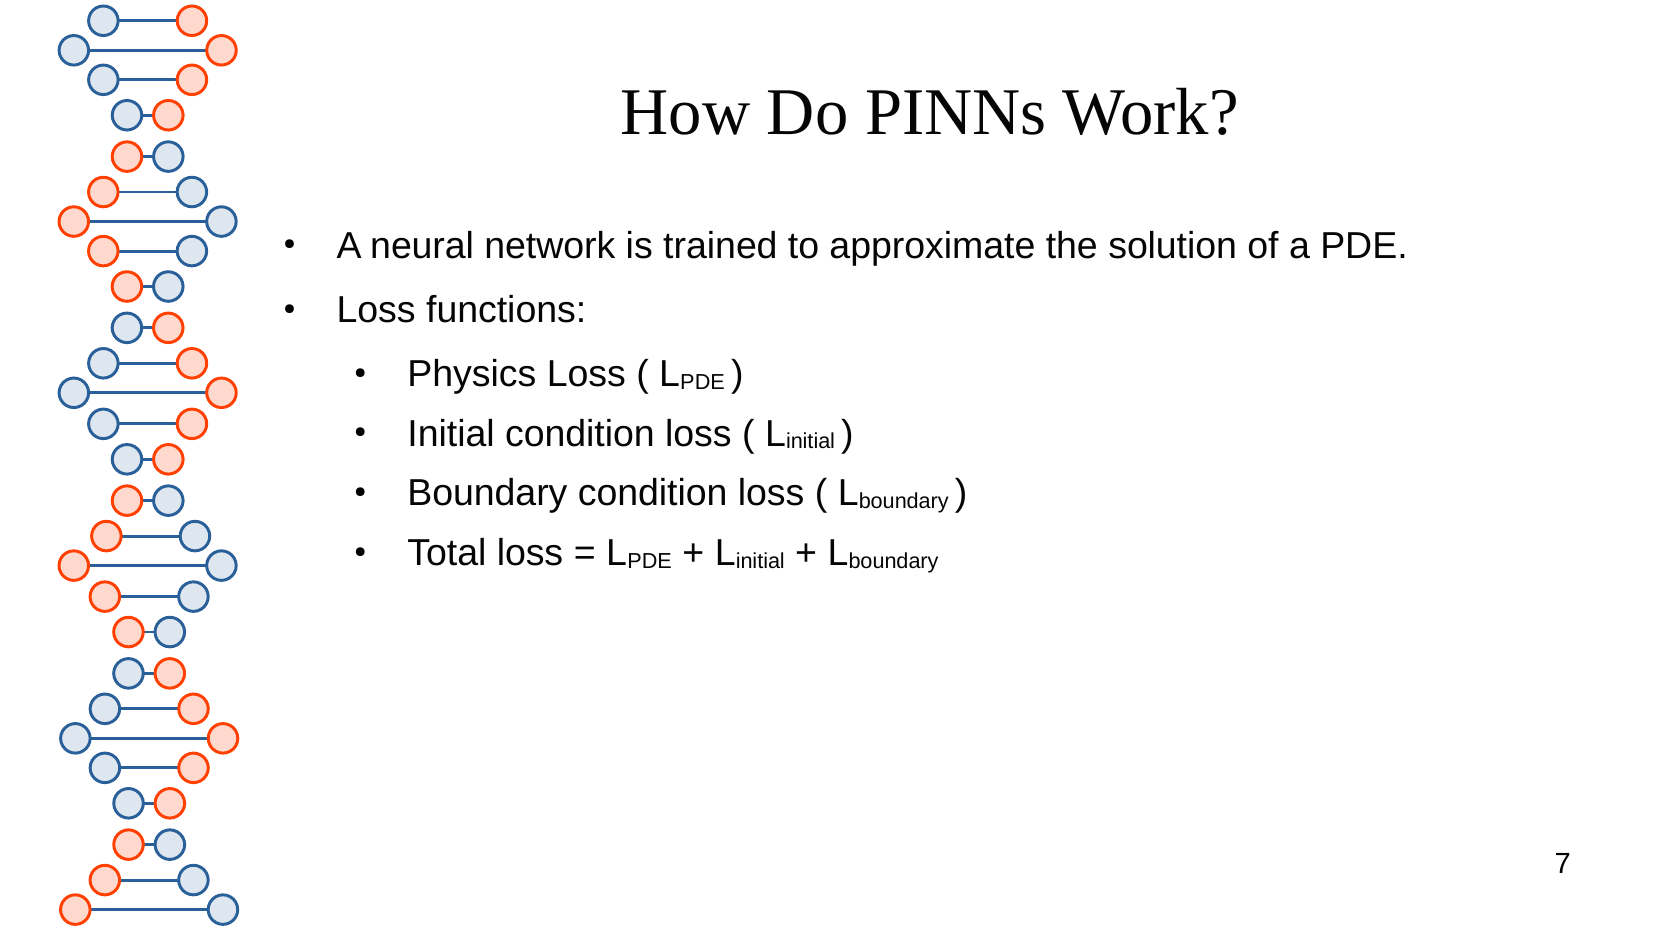

# How Do PINNs Work?
A neural network is trained to approximate the solution of a PDE.
Loss functions:
Physics Loss ( LPDE )
Initial condition loss ( Linitial )
Boundary condition loss ( Lboundary )
Total loss = LPDE + Linitial + Lboundary
7